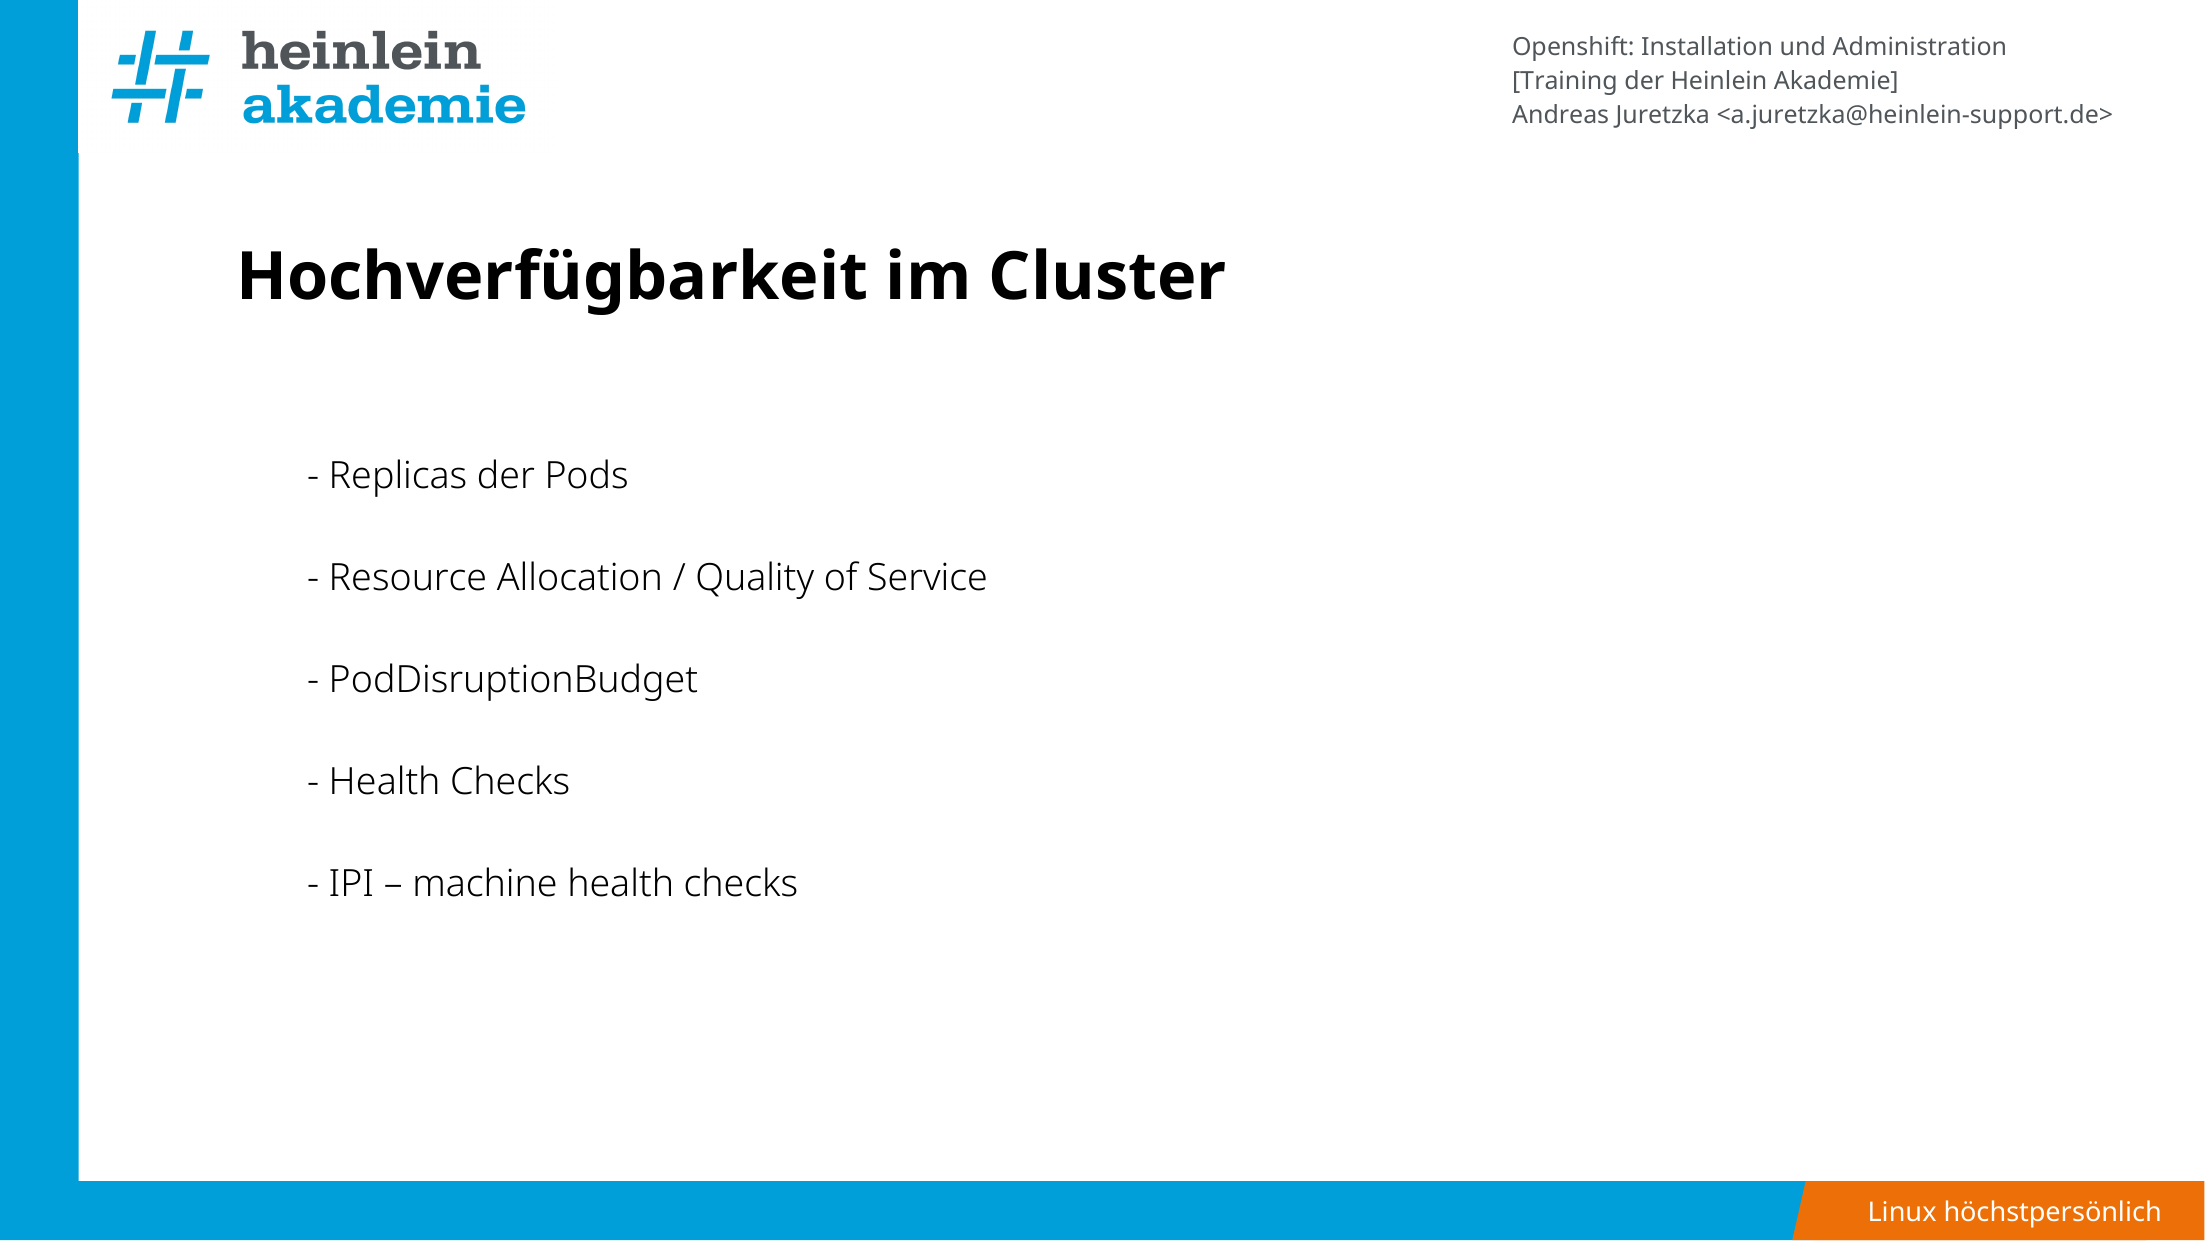

# Hochverfügbarkeit im Cluster
- Replicas der Pods
- Resource Allocation / Quality of Service
- PodDisruptionBudget
- Health Checks
- IPI – machine health checks